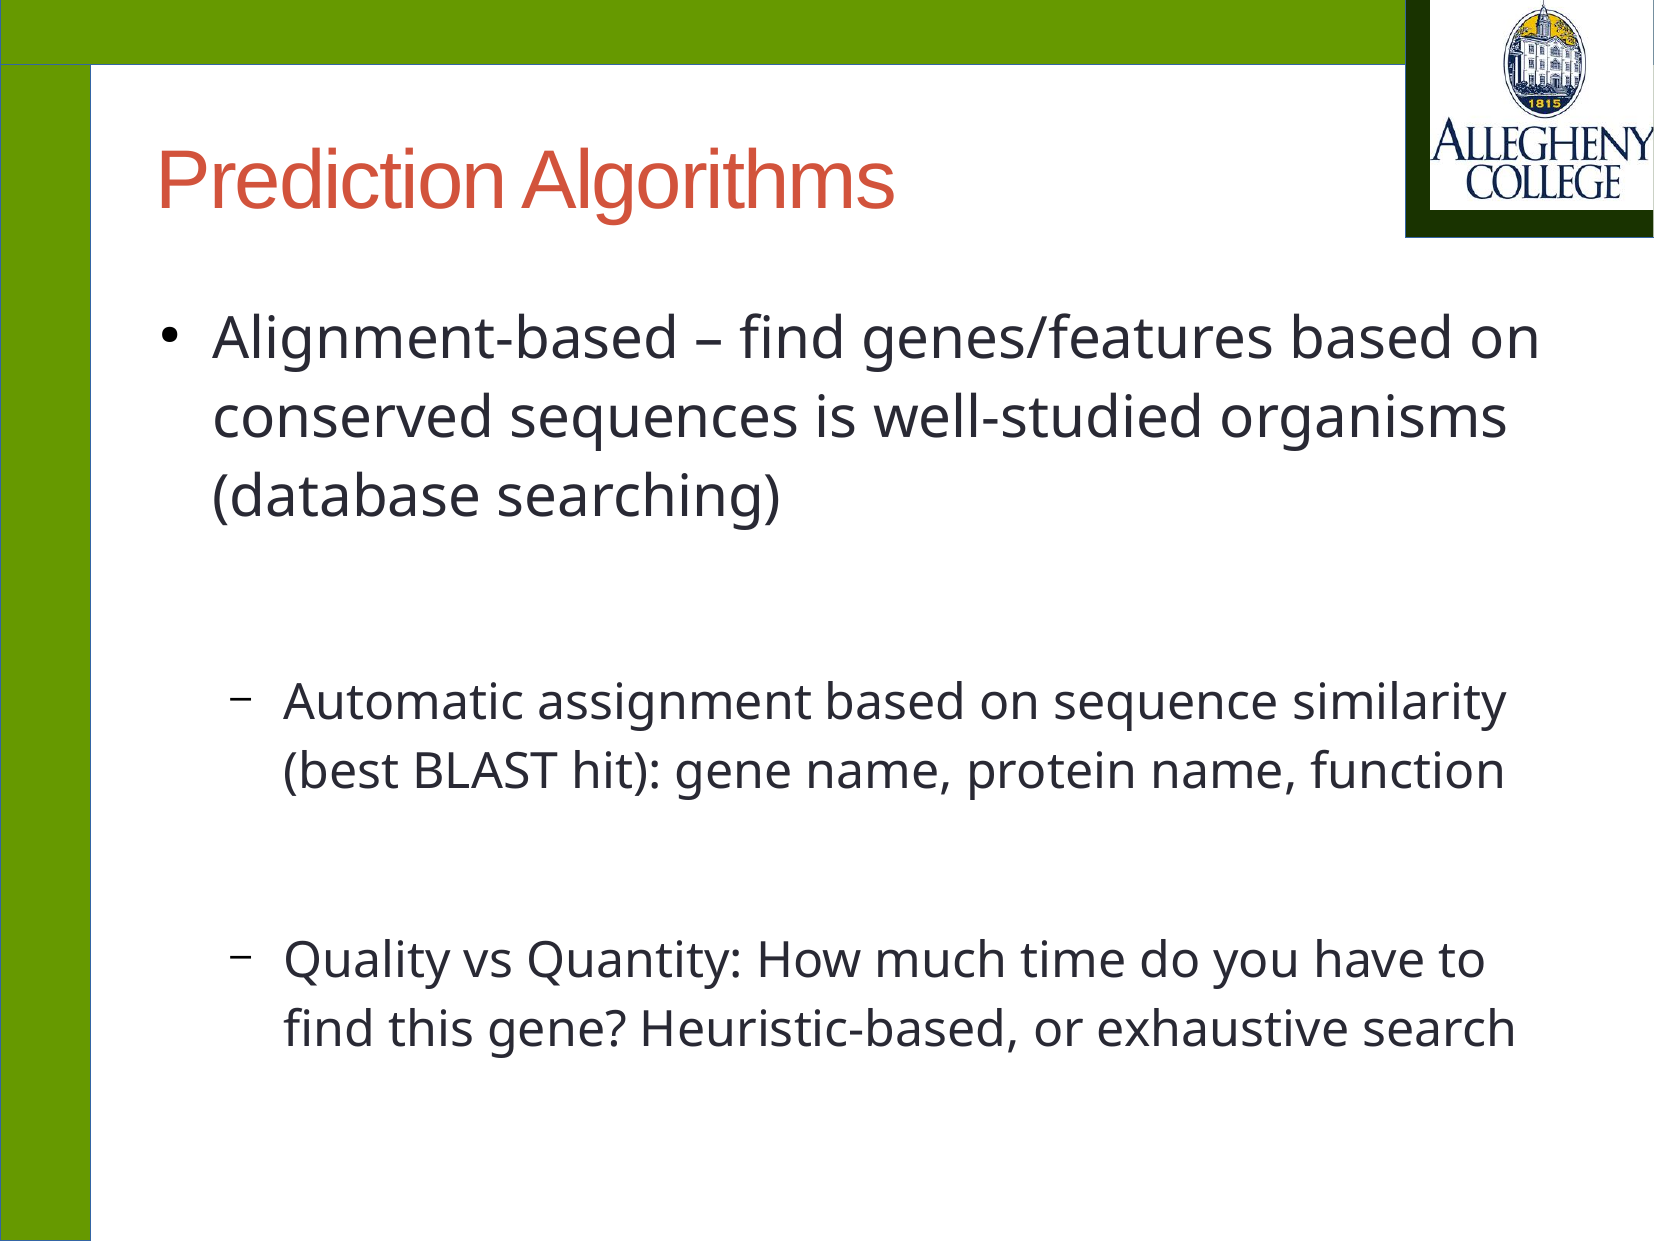

Prediction Algorithms
# Alignment-based – find genes/features based on conserved sequences is well-studied organisms (database searching)
Automatic assignment based on sequence similarity (best BLAST hit): gene name, protein name, function
Quality vs Quantity: How much time do you have to find this gene? Heuristic-based, or exhaustive search